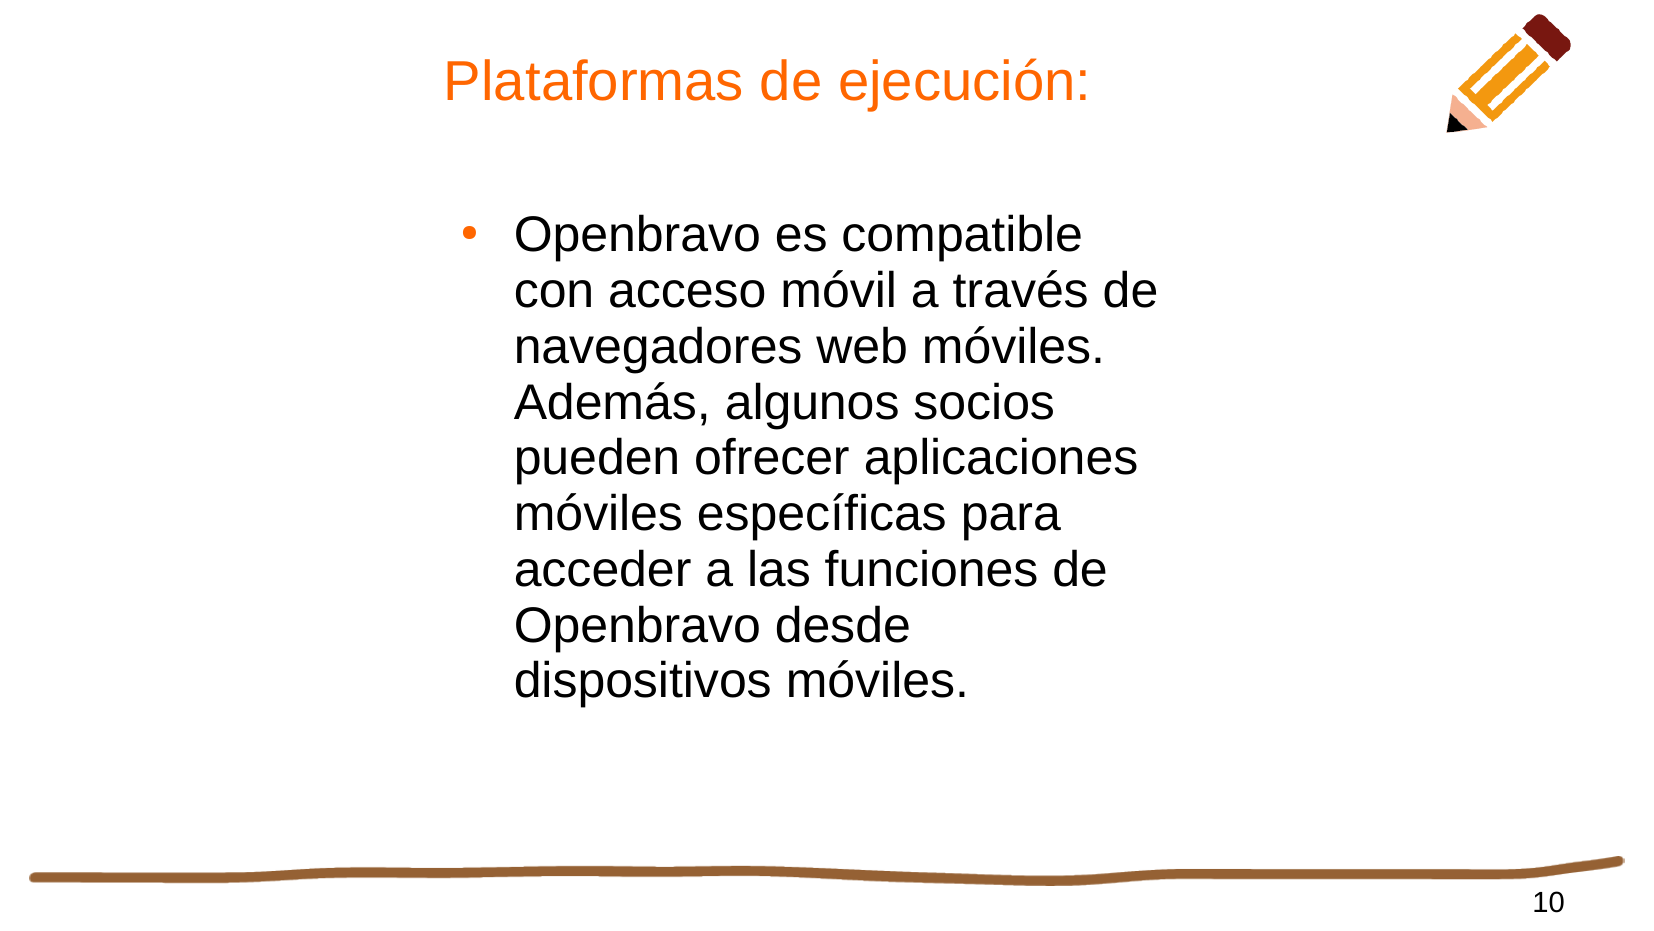

# Plataformas de ejecución:
Openbravo es compatible con acceso móvil a través de navegadores web móviles. Además, algunos socios pueden ofrecer aplicaciones móviles específicas para acceder a las funciones de Openbravo desde dispositivos móviles.
10